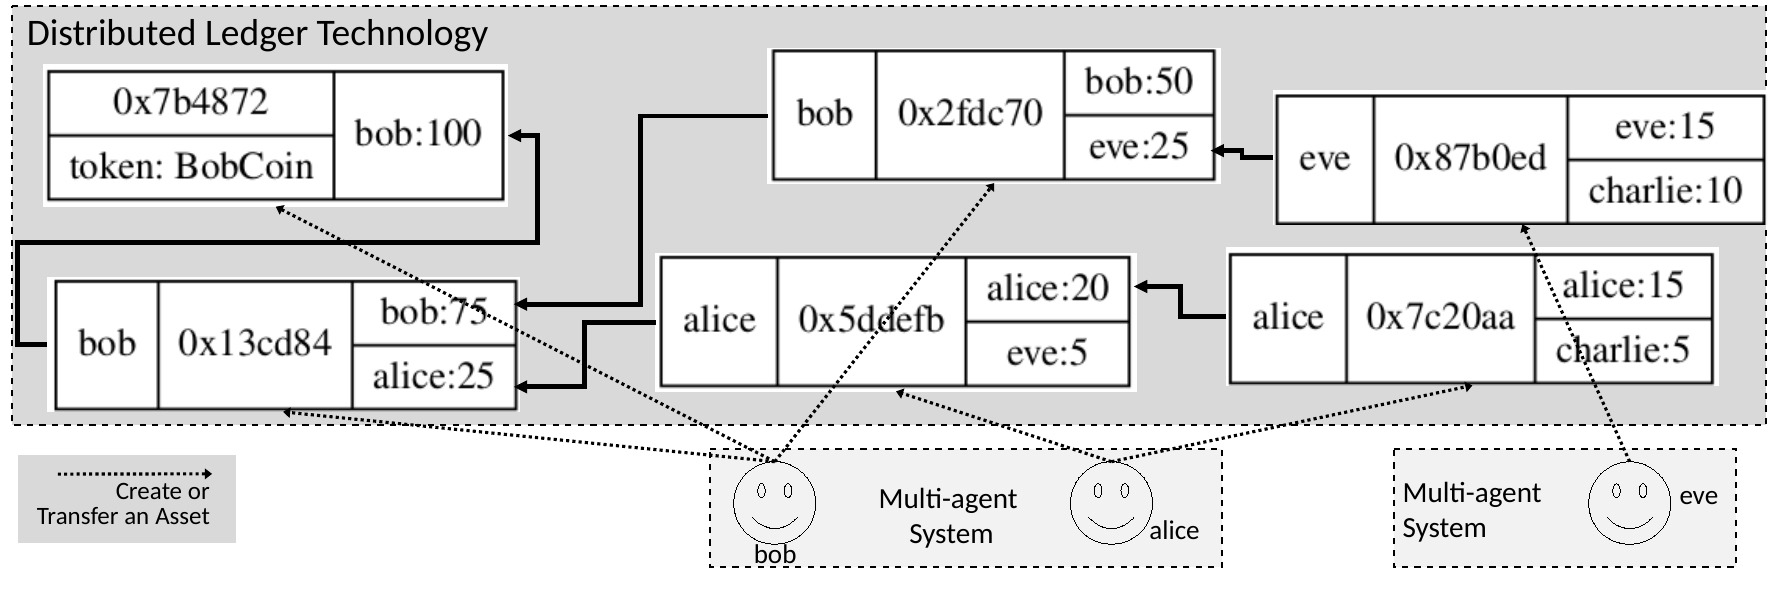

Distributed Ledger Technology
Multi-agent
System
Multi-agent
System
Create or Transfer an Asset
eve
alice
bob